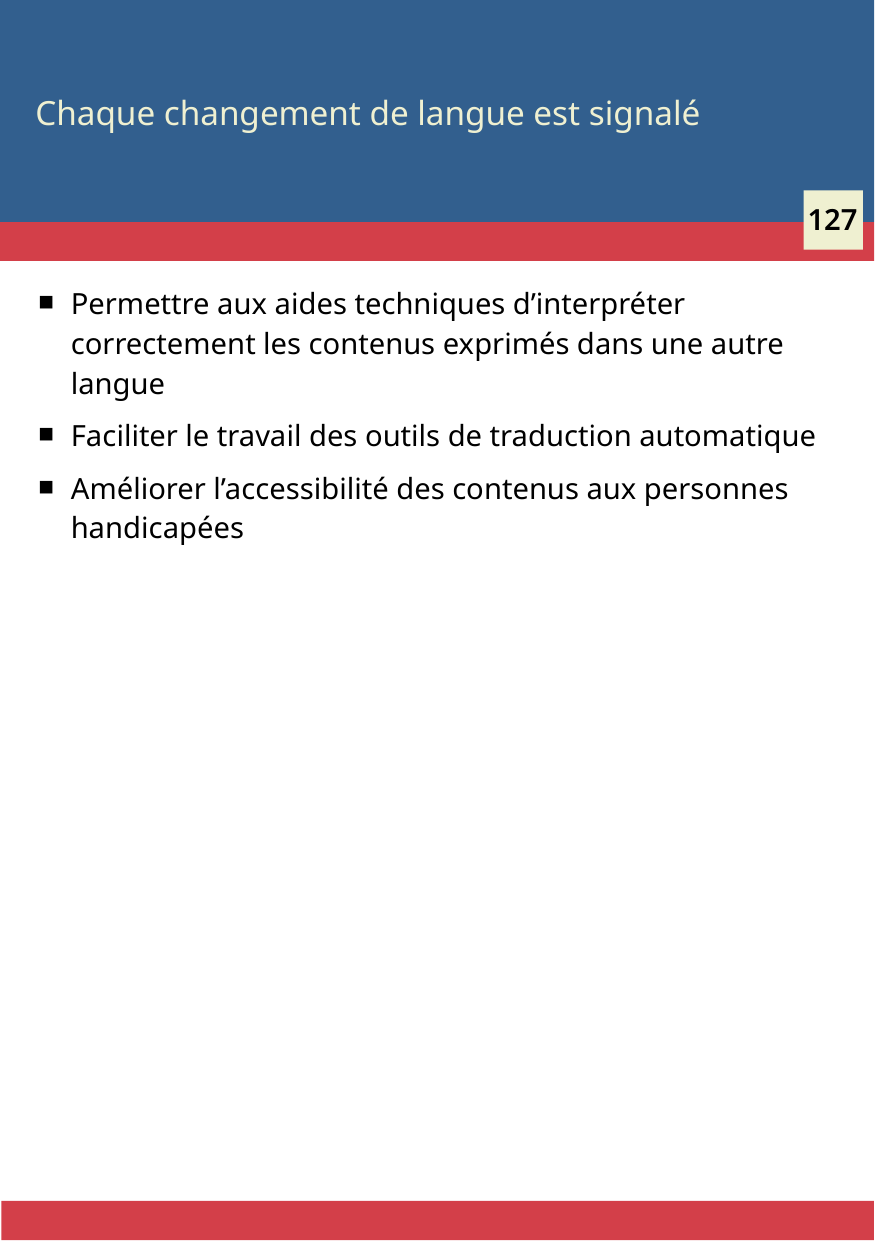

# Chaque changement de langue est signalé
127
Permettre aux aides techniques d’interpréter correctement les contenus exprimés dans une autre langue
Faciliter le travail des outils de traduction automatique
Améliorer l’accessibilité des contenus aux personnes handicapées